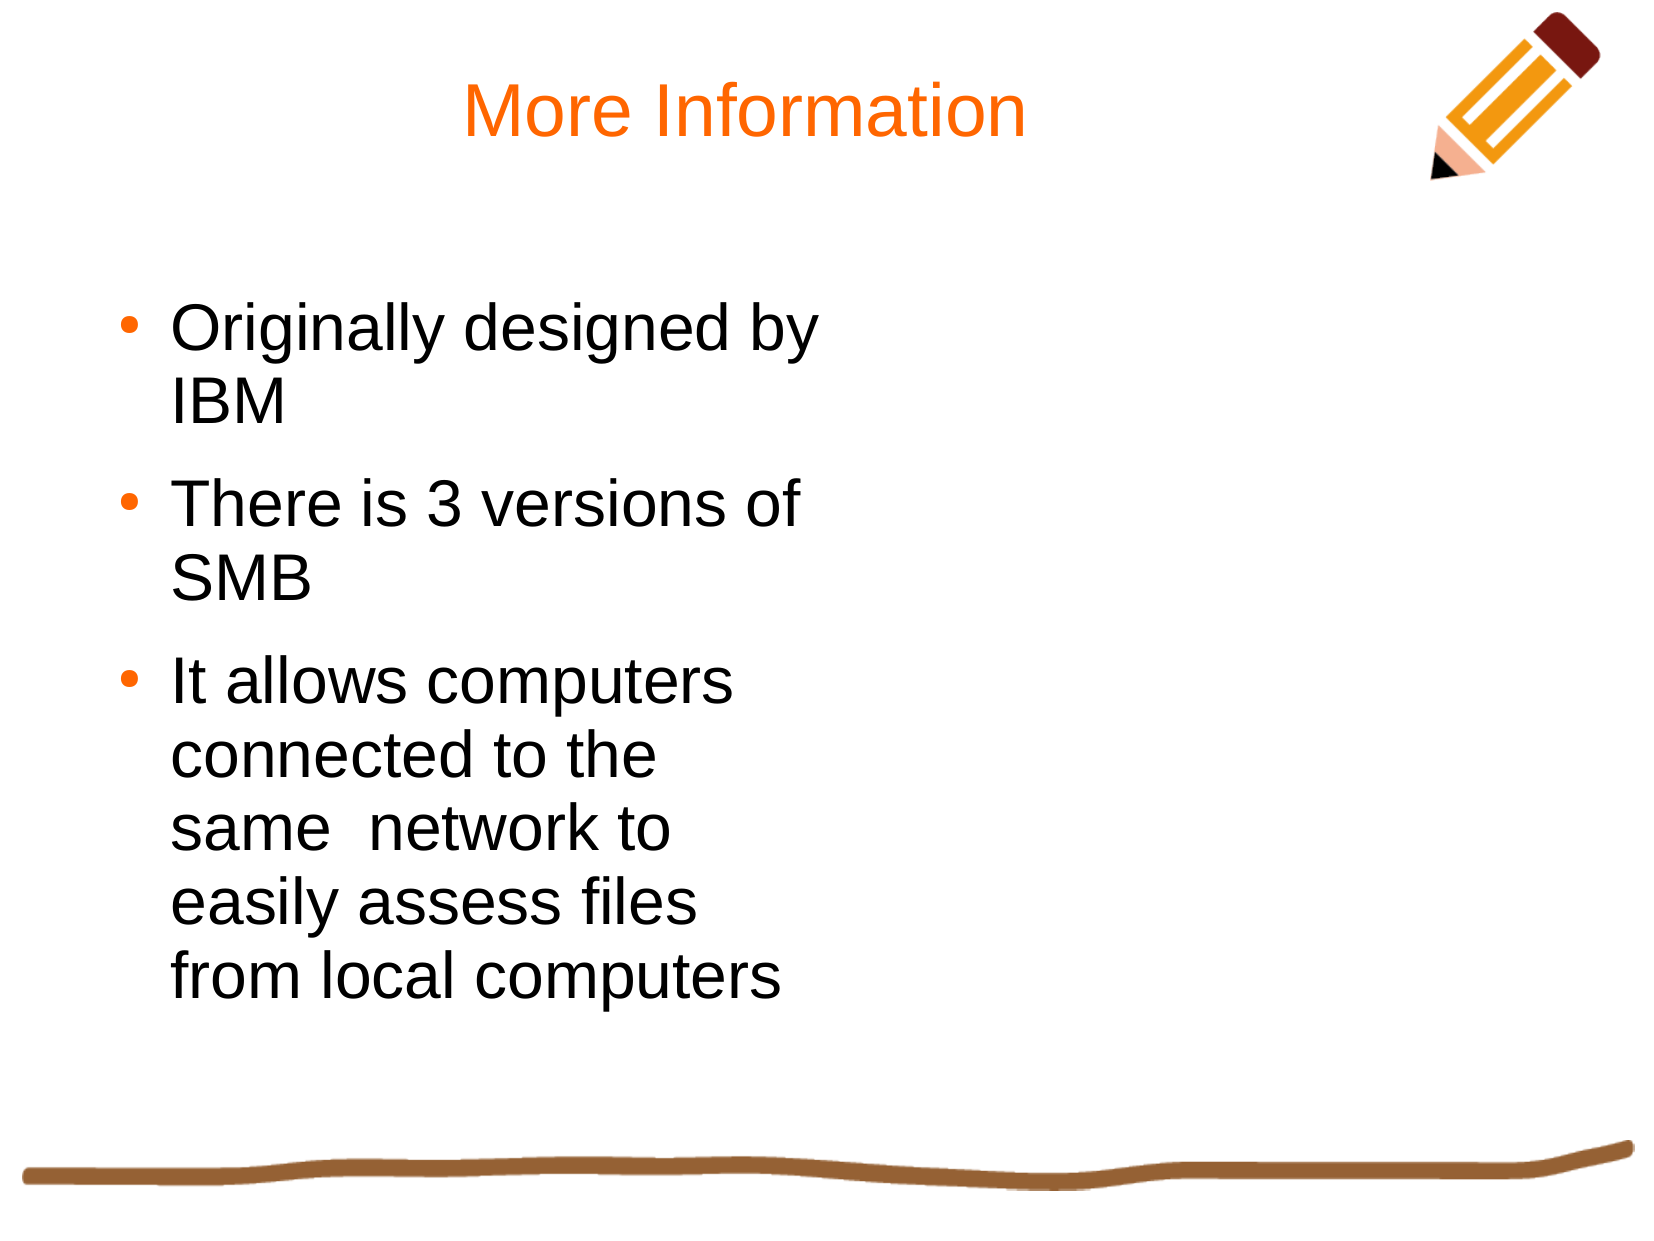

# More Information
Originally designed by IBM
There is 3 versions of SMB
It allows computers connected to the same network to easily assess files from local computers